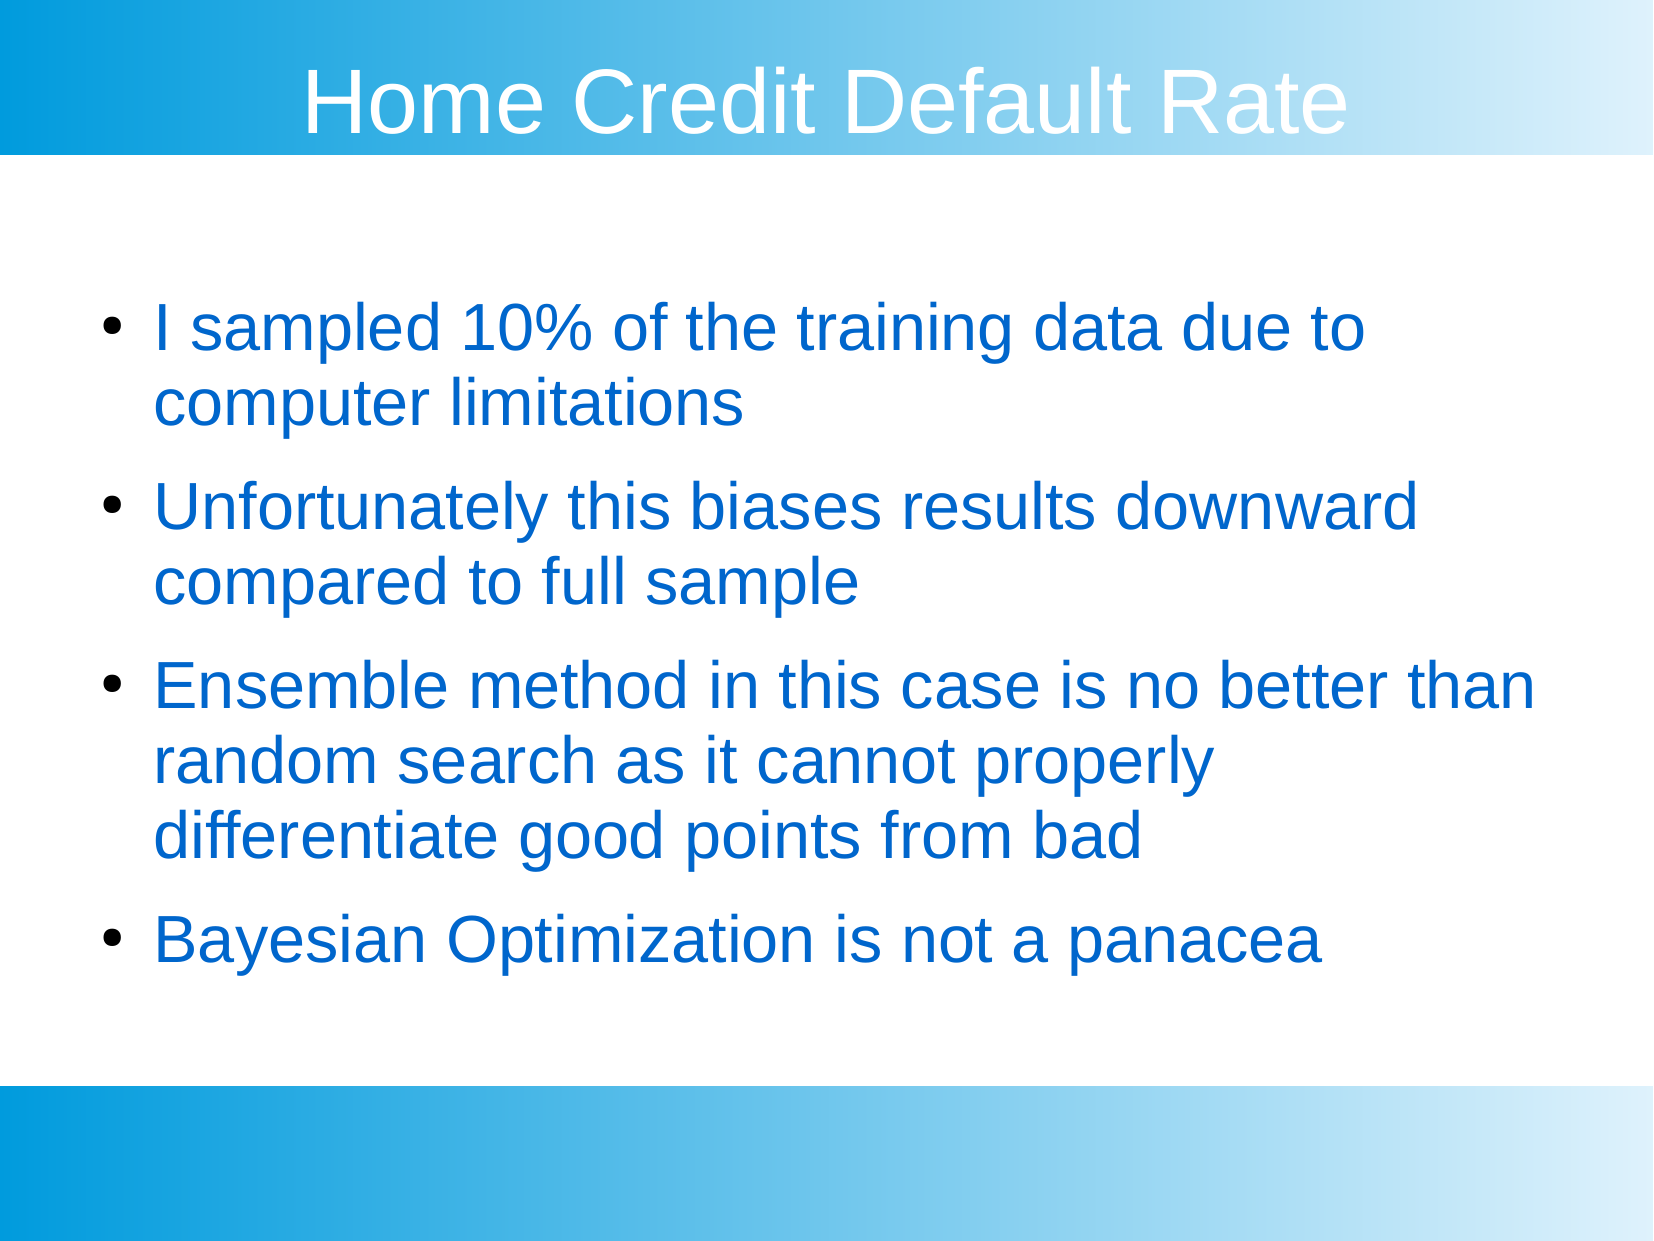

# Home Credit Default Rate
I sampled 10% of the training data due to computer limitations
Unfortunately this biases results downward compared to full sample
Ensemble method in this case is no better than random search as it cannot properly differentiate good points from bad
Bayesian Optimization is not a panacea